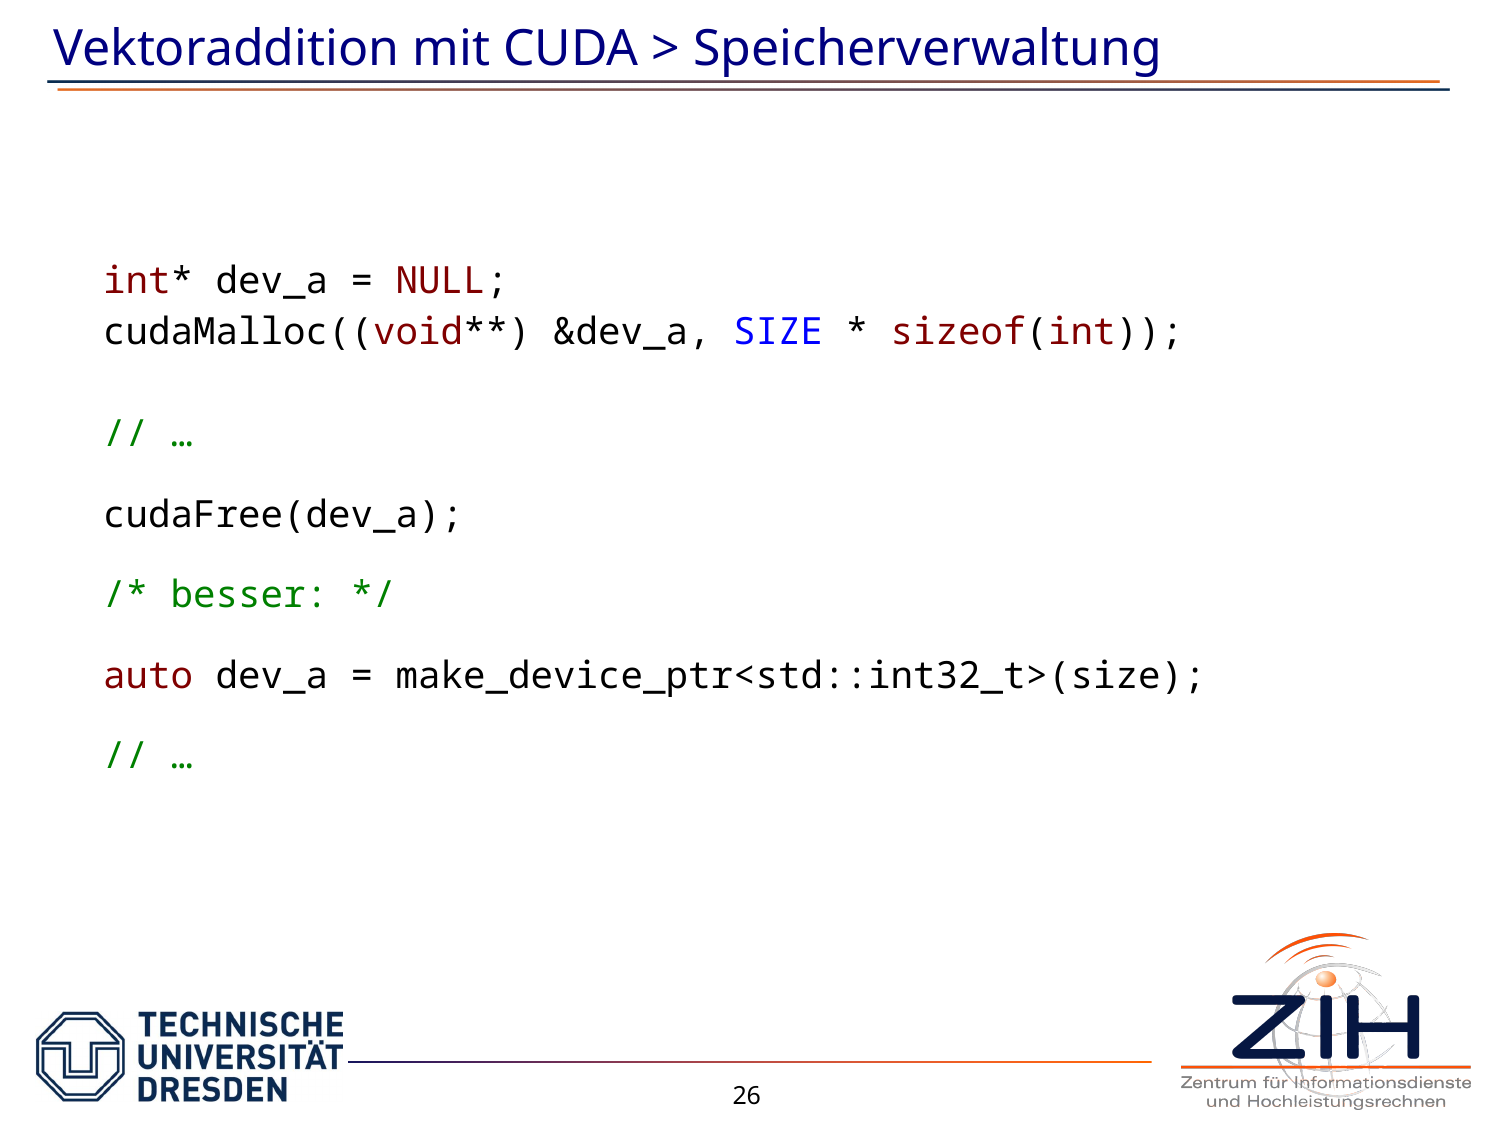

# Vektoraddition mit CUDA > Speicherverwaltung
int* dev_a = NULL;
cudaMalloc((void**) &dev_a, SIZE * sizeof(int));
// …
cudaFree(dev_a);
/* besser: */
auto dev_a = make_device_ptr<std::int32_t>(size);
// …
26